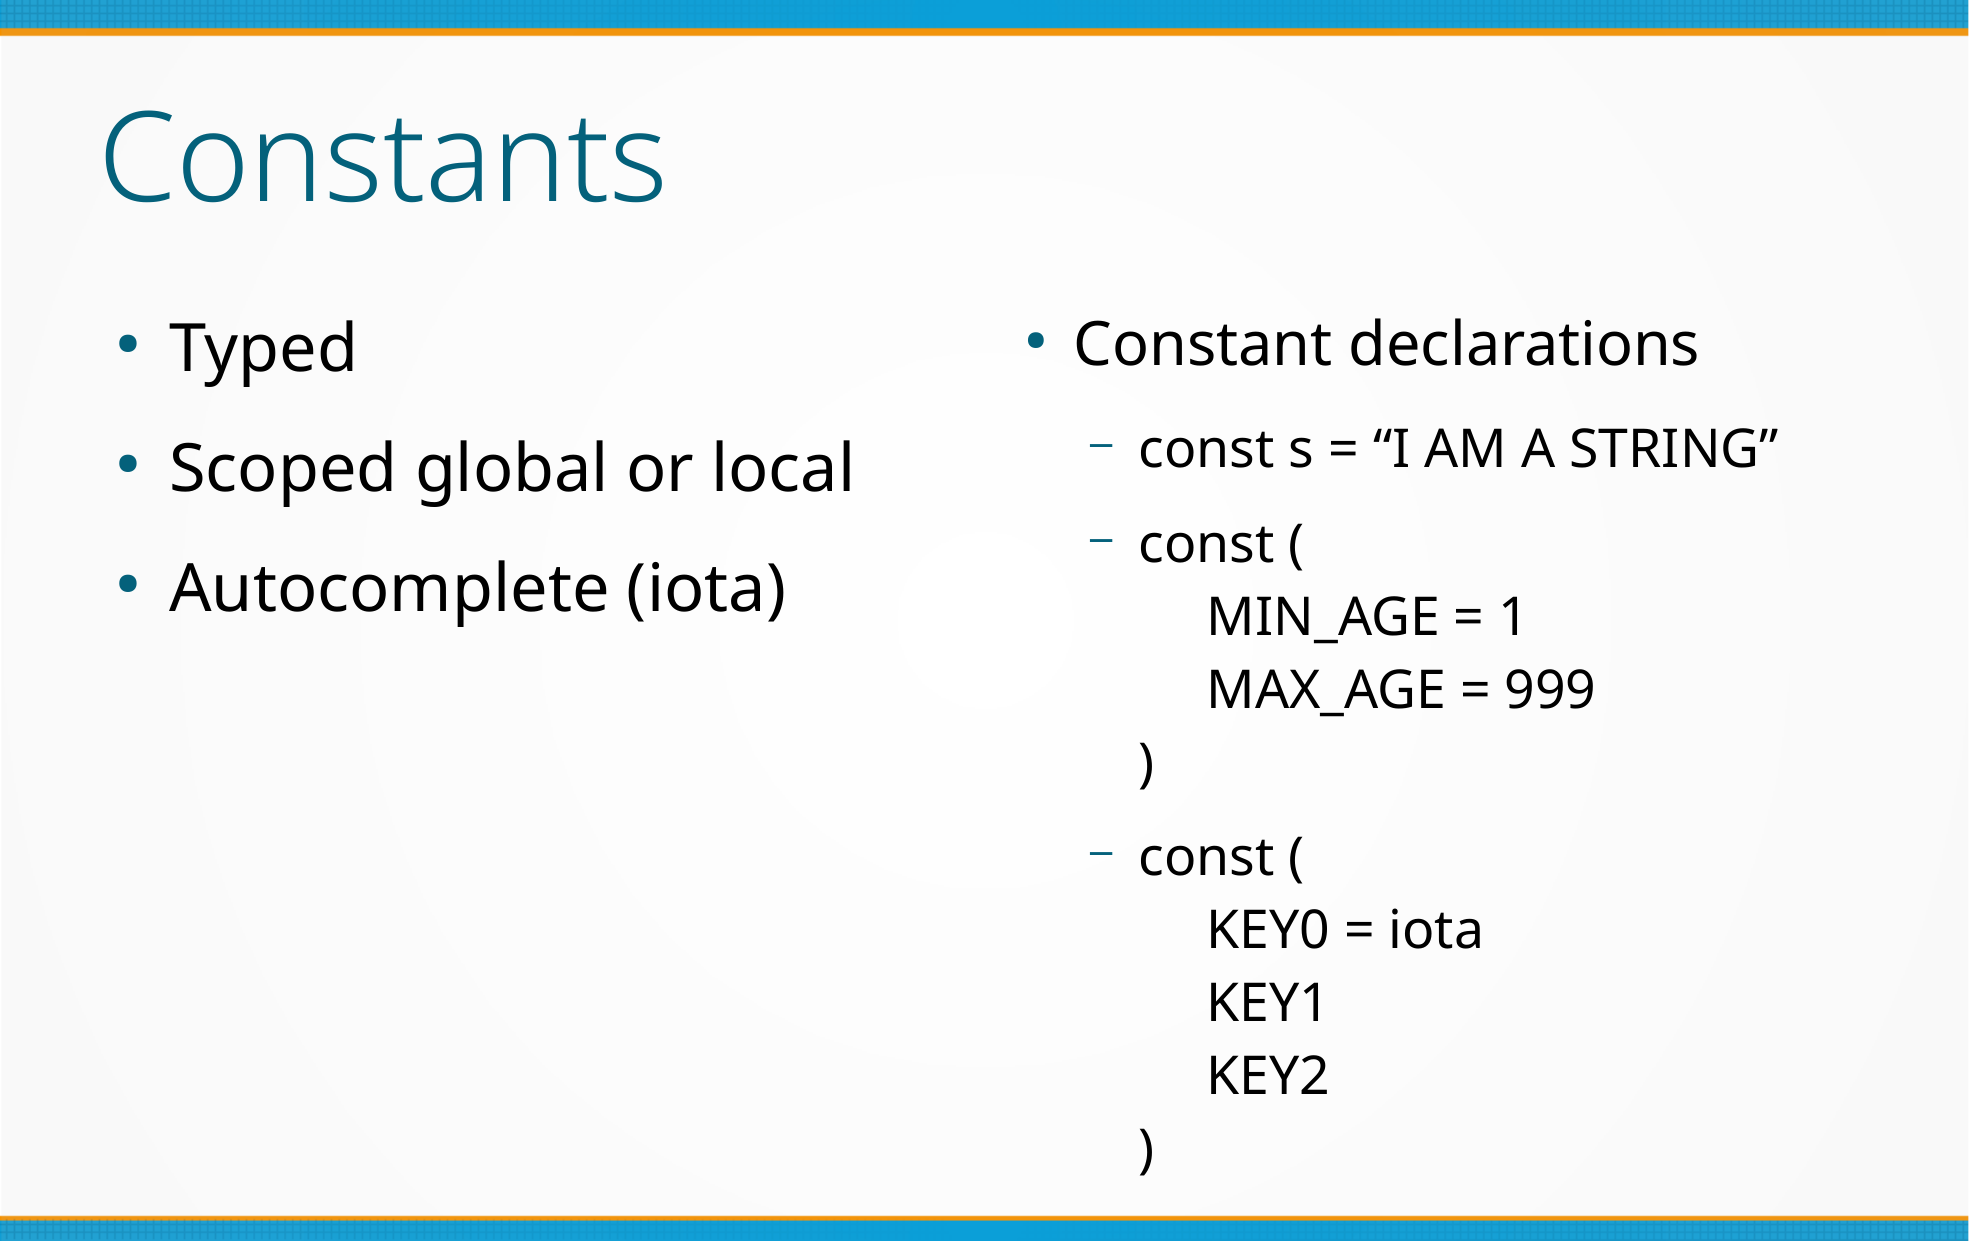

# Constants
Typed
Scoped global or local
Autocomplete (iota)
Constant declarations
const s = “I AM A STRING”
const (
	MIN_AGE = 1
	MAX_AGE = 999
)
const (
	KEY0 = iota
	KEY1
	KEY2
)